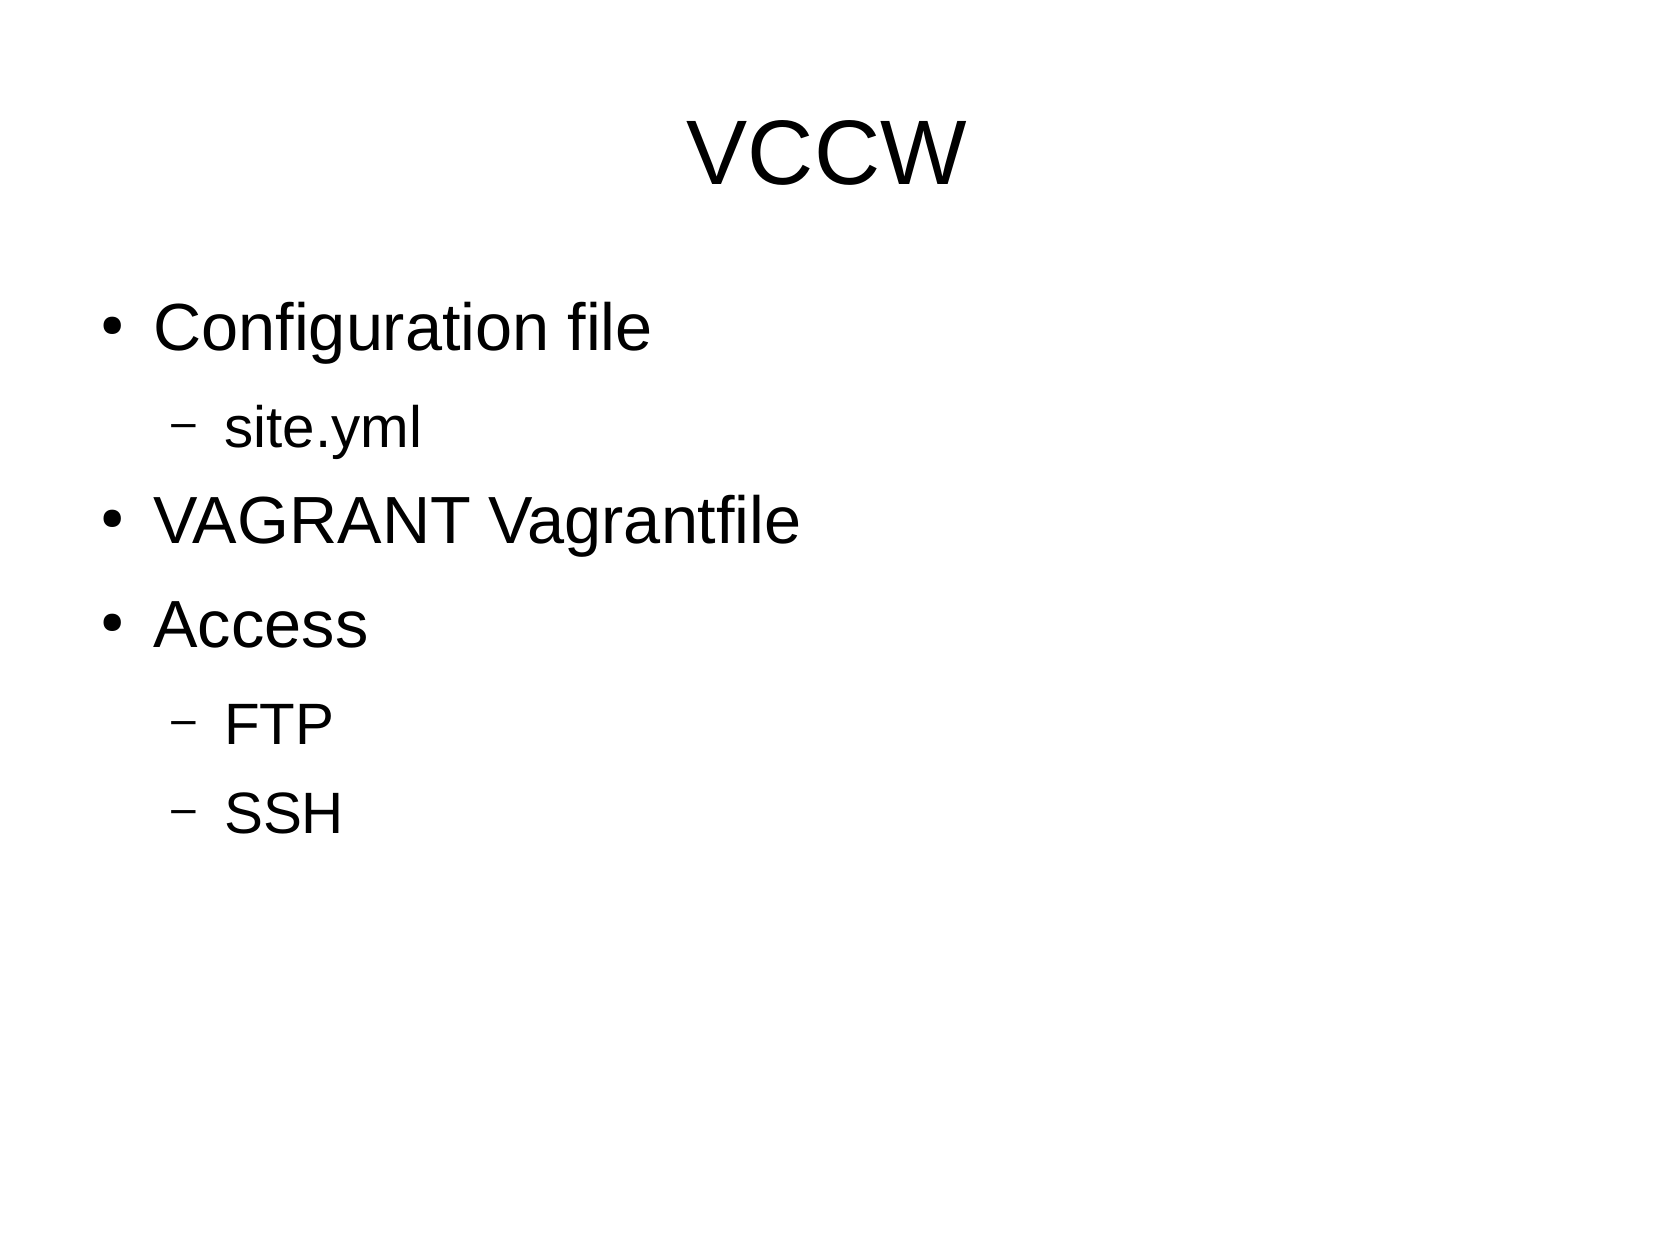

# VCCW
Configuration file
site.yml
VAGRANT Vagrantfile
Access
FTP
SSH